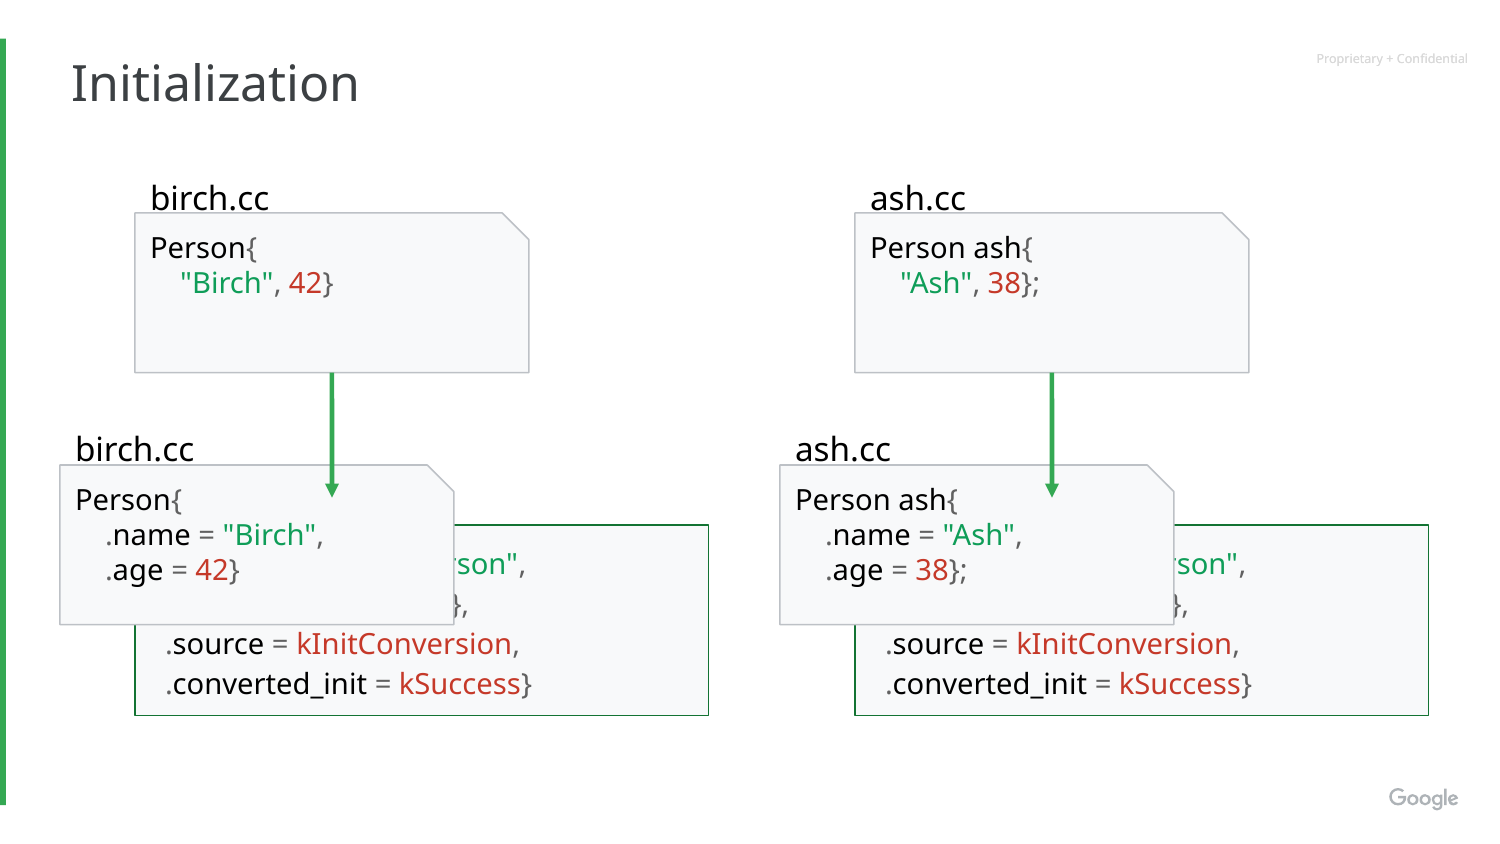

# Initialization
birch.cc
ash.cc
Person{
 "Birch", 42}
Person ash{
 "Ash", 38};
birch.cc
ash.cc
Person{
 .name = "Birch",
 .age = 42}
Person ash{
 .name = "Ash",
 .age = 38};
{ .key = {.name = "::Person",
 .file = "person.h"},
 .source = kInitConversion,
 .converted_init = kSuccess}
{ .key = {.name = "::Person",
 .file = "person.h"},
 .source = kInitConversion,
 .converted_init = kSuccess}